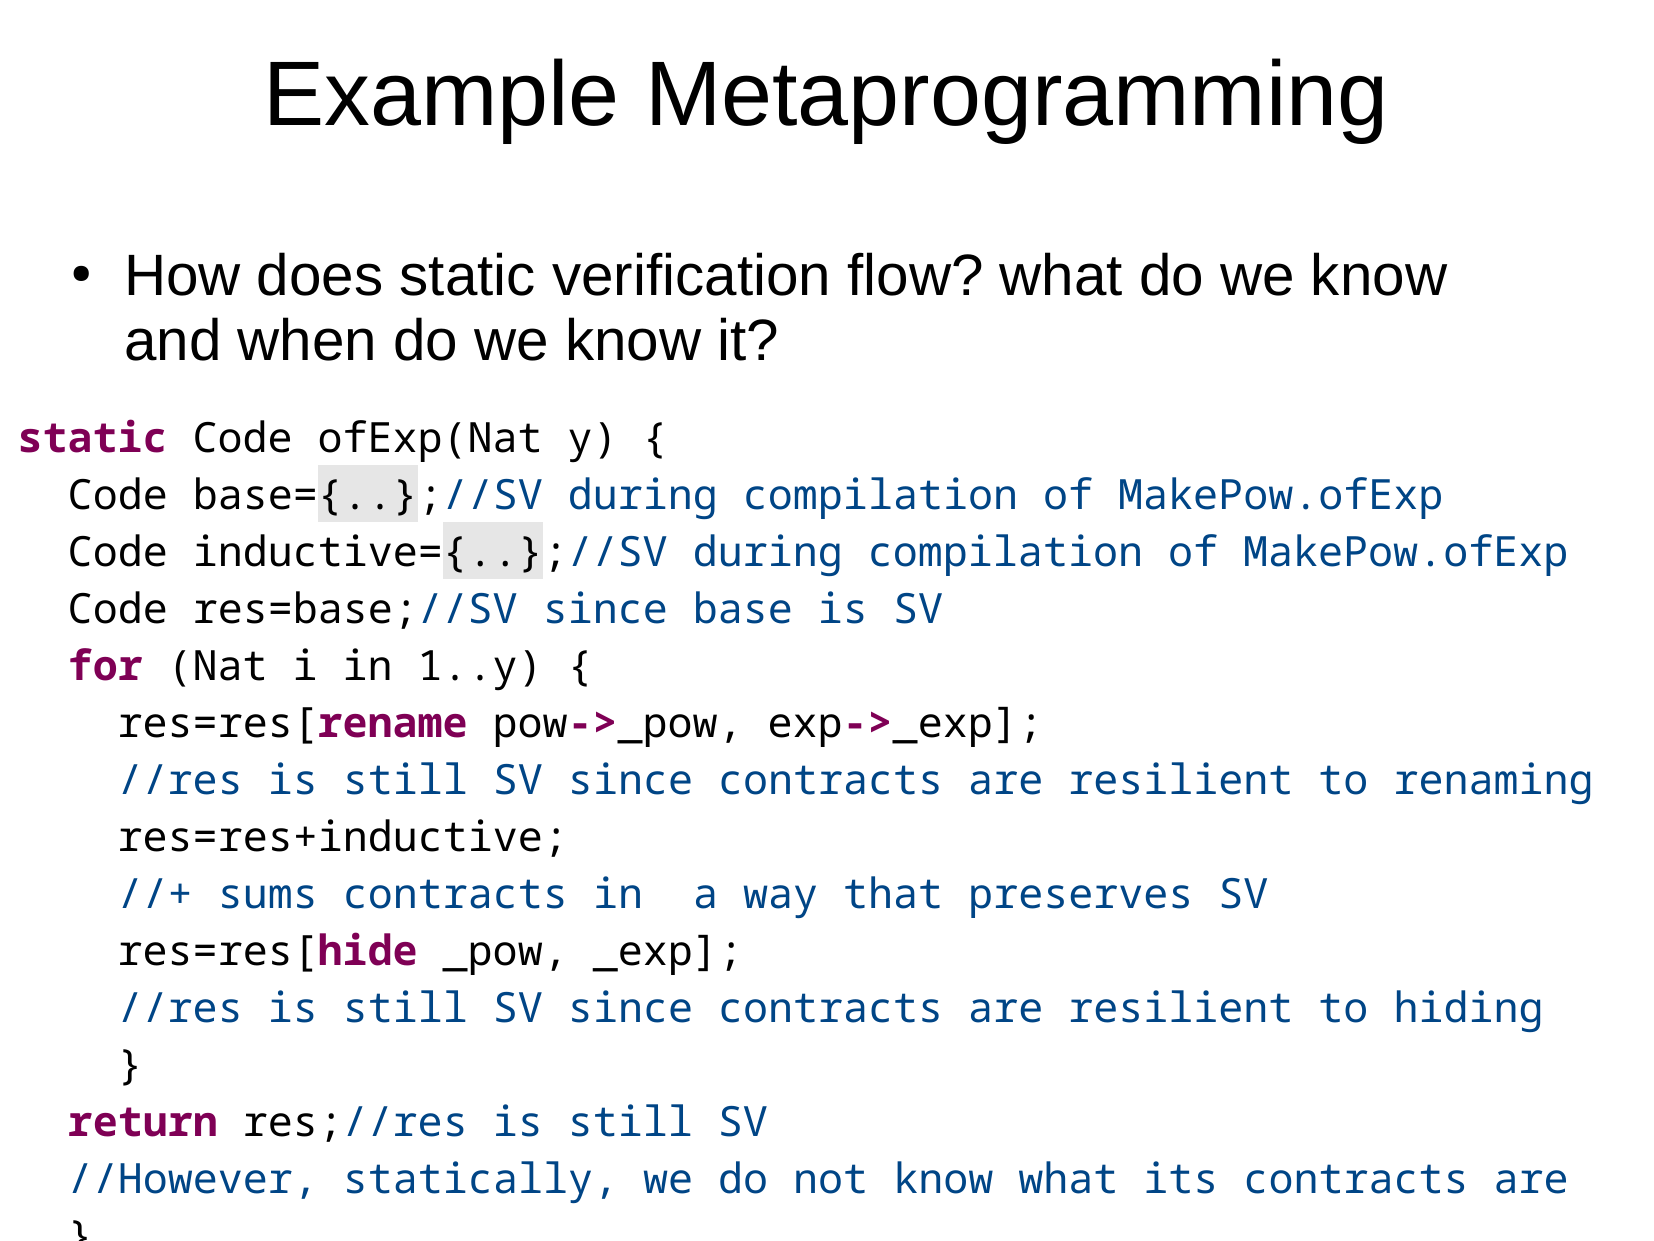

# Example Metaprogramming
How does static verification flow? what do we know and when do we know it?
static Code ofExp(Nat y) {
 Code base={..};//SV during compilation of MakePow.ofExp
 Code inductive={..};//SV during compilation of MakePow.ofExp
 Code res=base;//SV since base is SV
 for (Nat i in 1..y) {
 res=res[rename pow->_pow, exp->_exp];
 //res is still SV since contracts are resilient to renaming
 res=res+inductive;
 //+ sums contracts in a way that preserves SV
 res=res[hide _pow, _exp];
 //res is still SV since contracts are resilient to hiding
 }
 return res;//res is still SV
 //However, statically, we do not know what its contracts are
 }